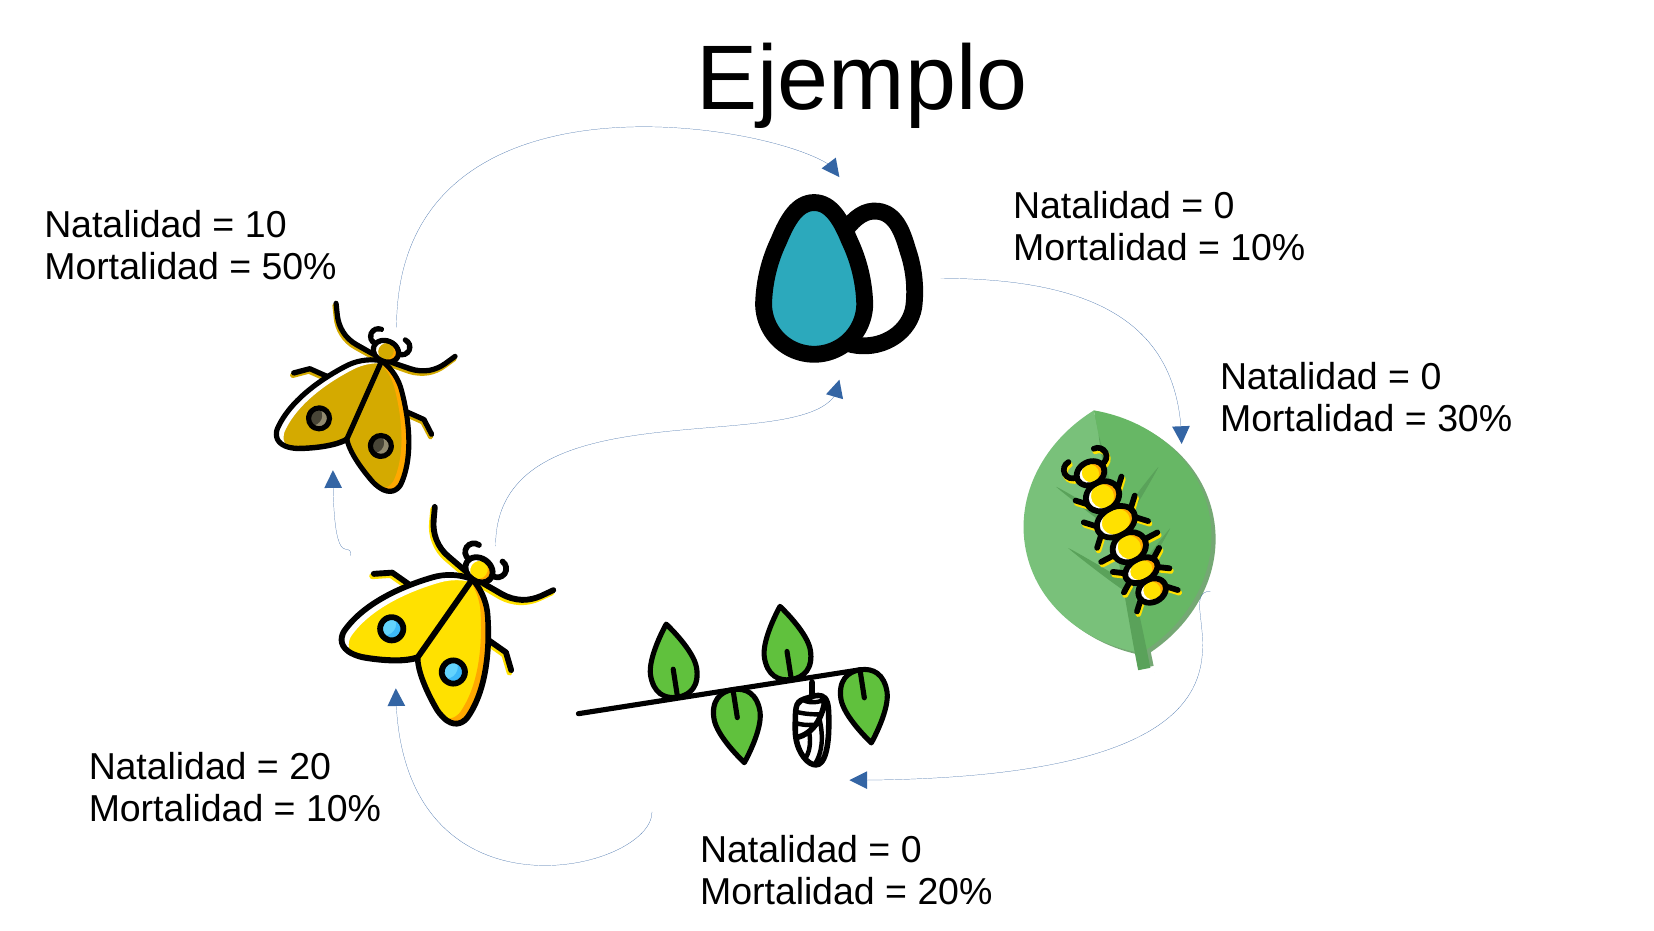

# Ejemplo
Natalidad = 0
Mortalidad = 10%
Natalidad = 10
Mortalidad = 50%
Natalidad = 0
Mortalidad = 30%
Natalidad = 20
Mortalidad = 10%
Natalidad = 0
Mortalidad = 20%